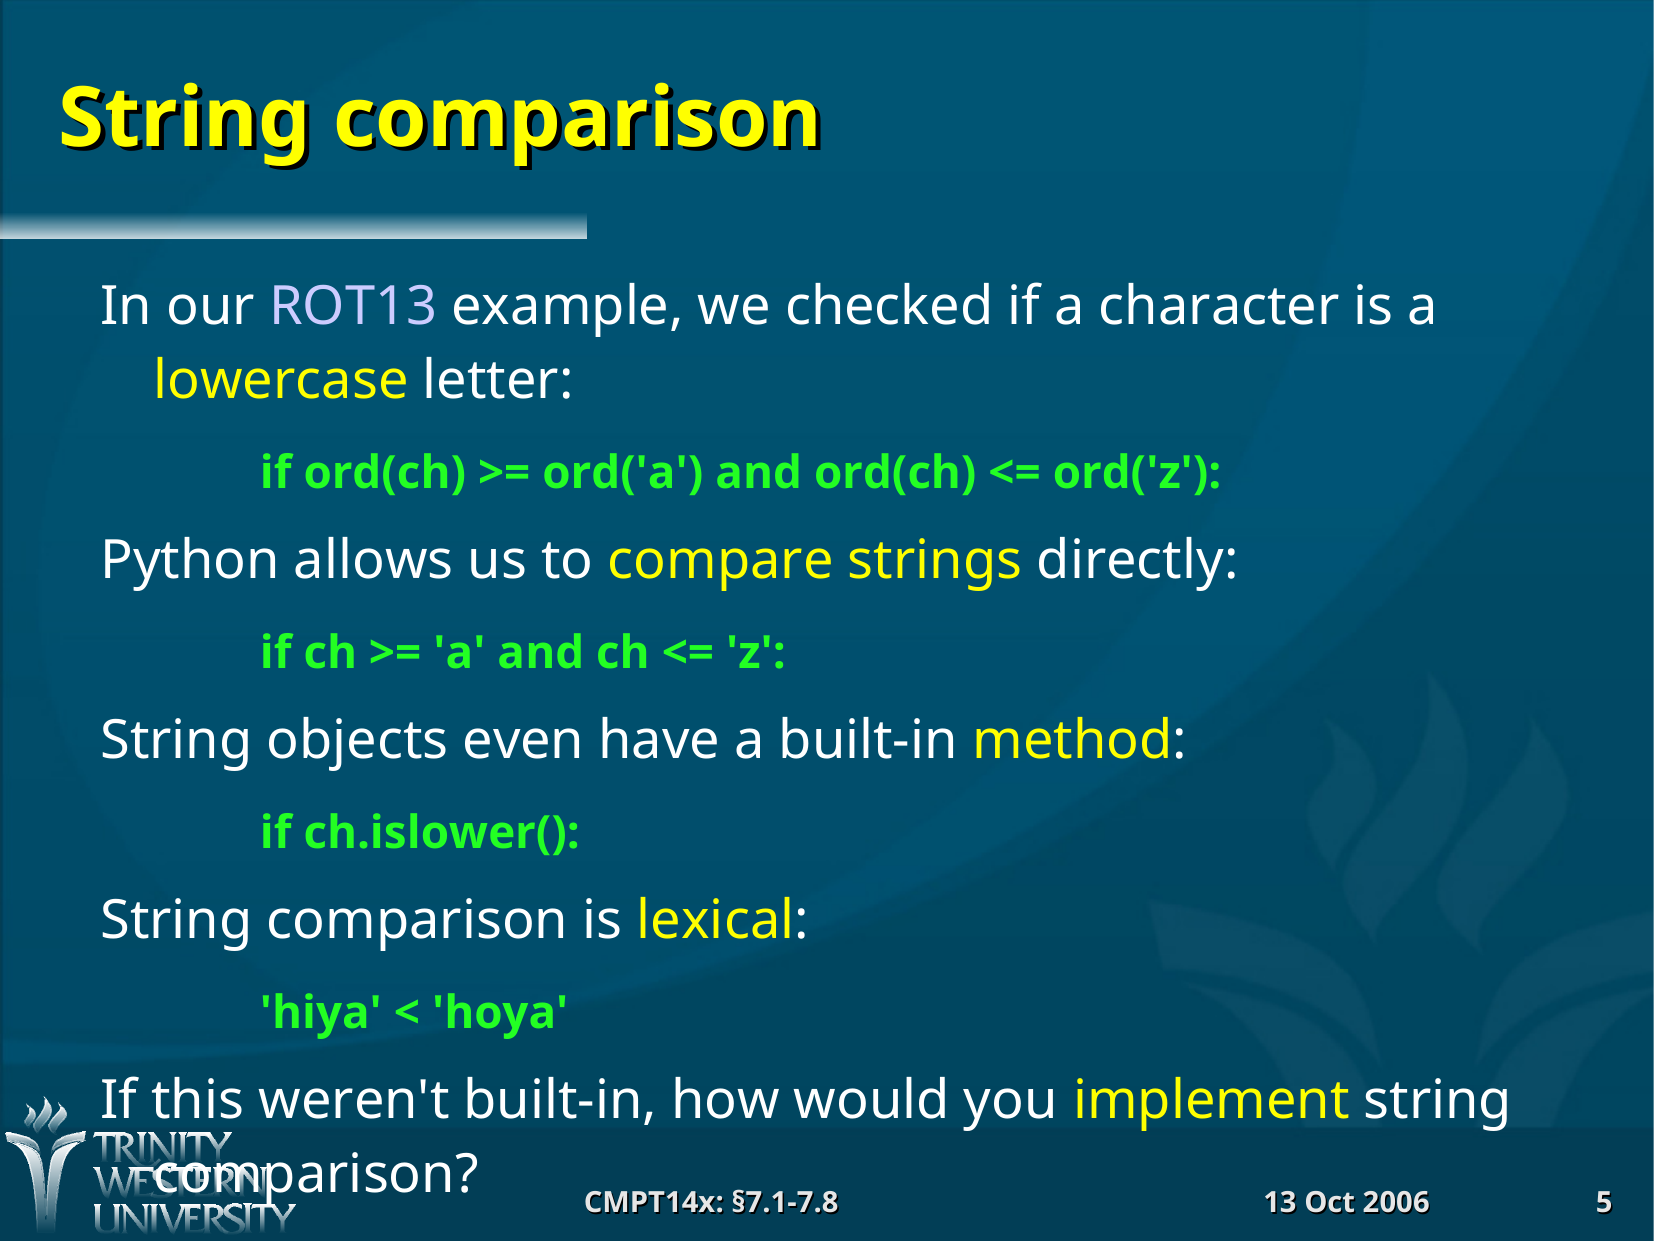

# String comparison
In our ROT13 example, we checked if a character is a lowercase letter:
if ord(ch) >= ord('a') and ord(ch) <= ord('z'):
Python allows us to compare strings directly:
if ch >= 'a' and ch <= 'z':
String objects even have a built-in method:
if ch.islower():
String comparison is lexical:
'hiya' < 'hoya'
If this weren't built-in, how would you implement string comparison?
CMPT14x: §7.1-7.8
13 Oct 2006
5